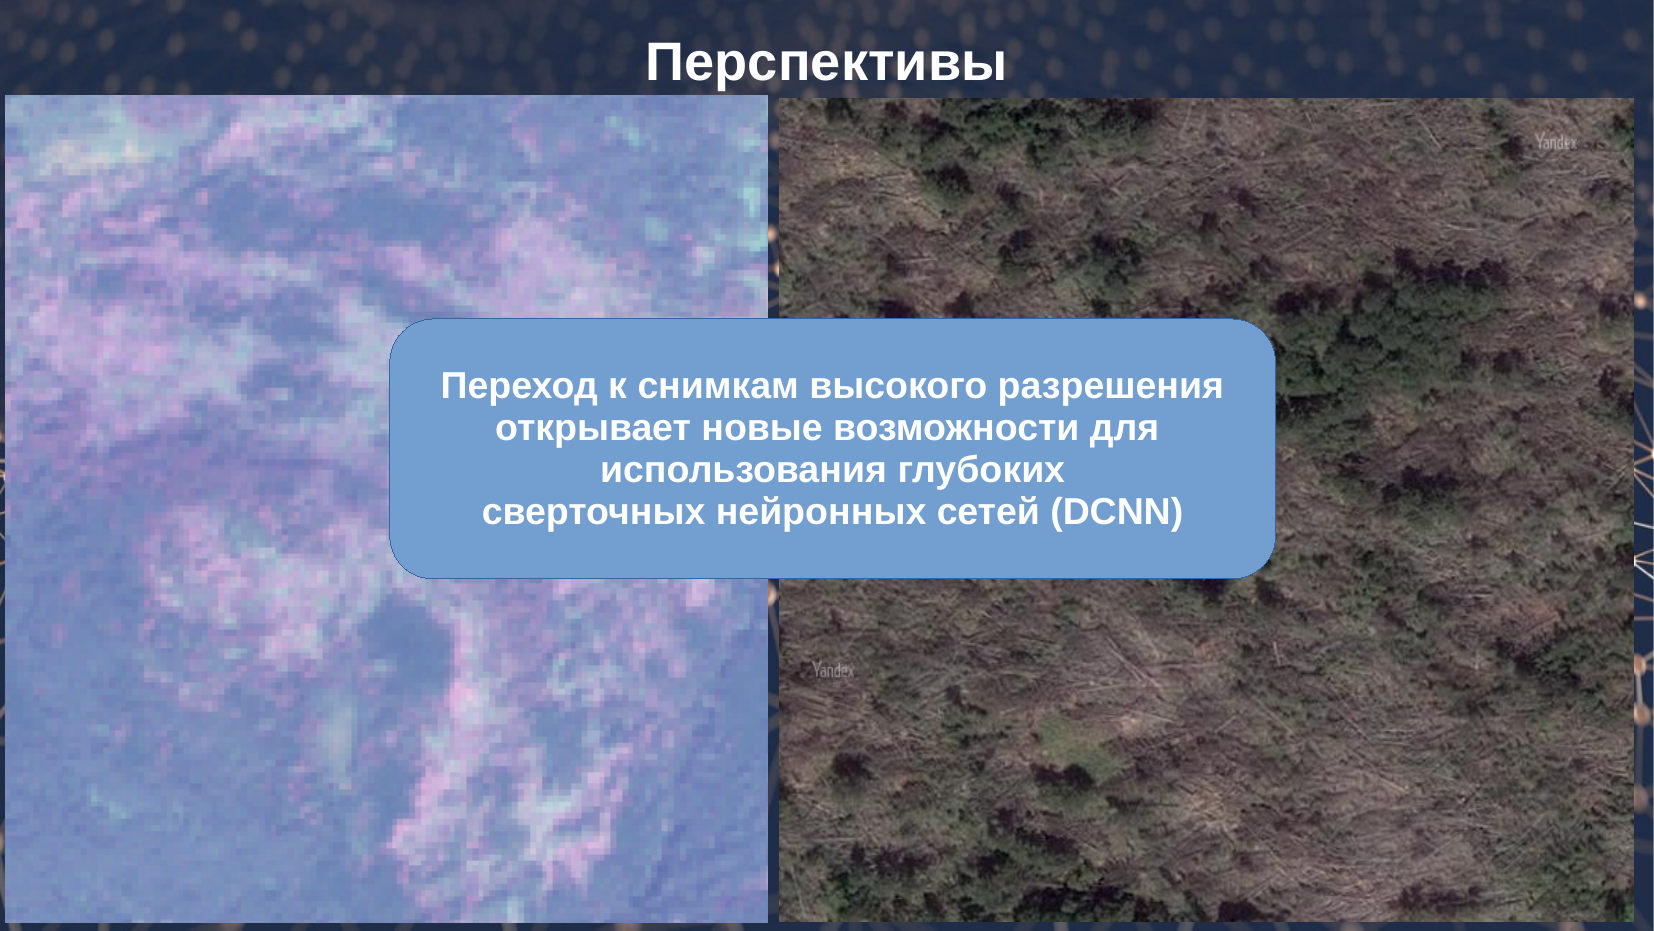

Перспективы
Переход к снимкам высокого разрешения
открывает новые возможности для
использования глубоких
сверточных нейронных сетей (DCNN)